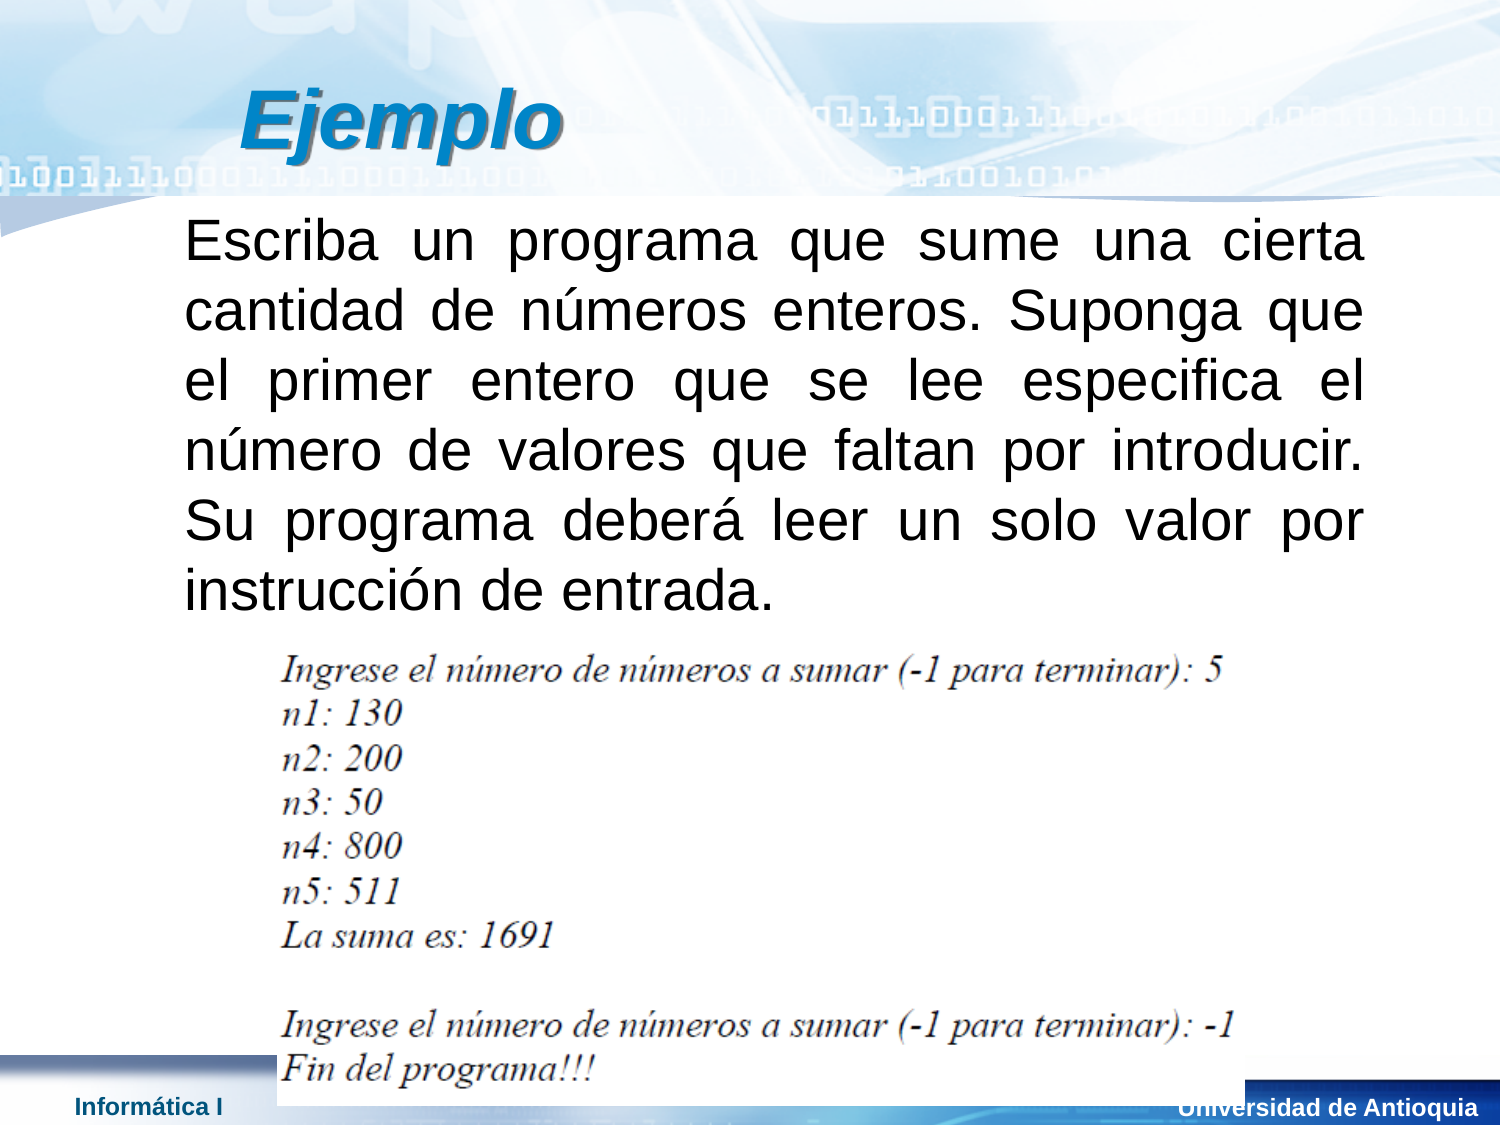

# Ejemplo
Escriba un programa que sume una cierta cantidad de números enteros. Suponga que el primer entero que se lee especifica el número de valores que faltan por introducir. Su programa deberá leer un solo valor por instrucción de entrada.